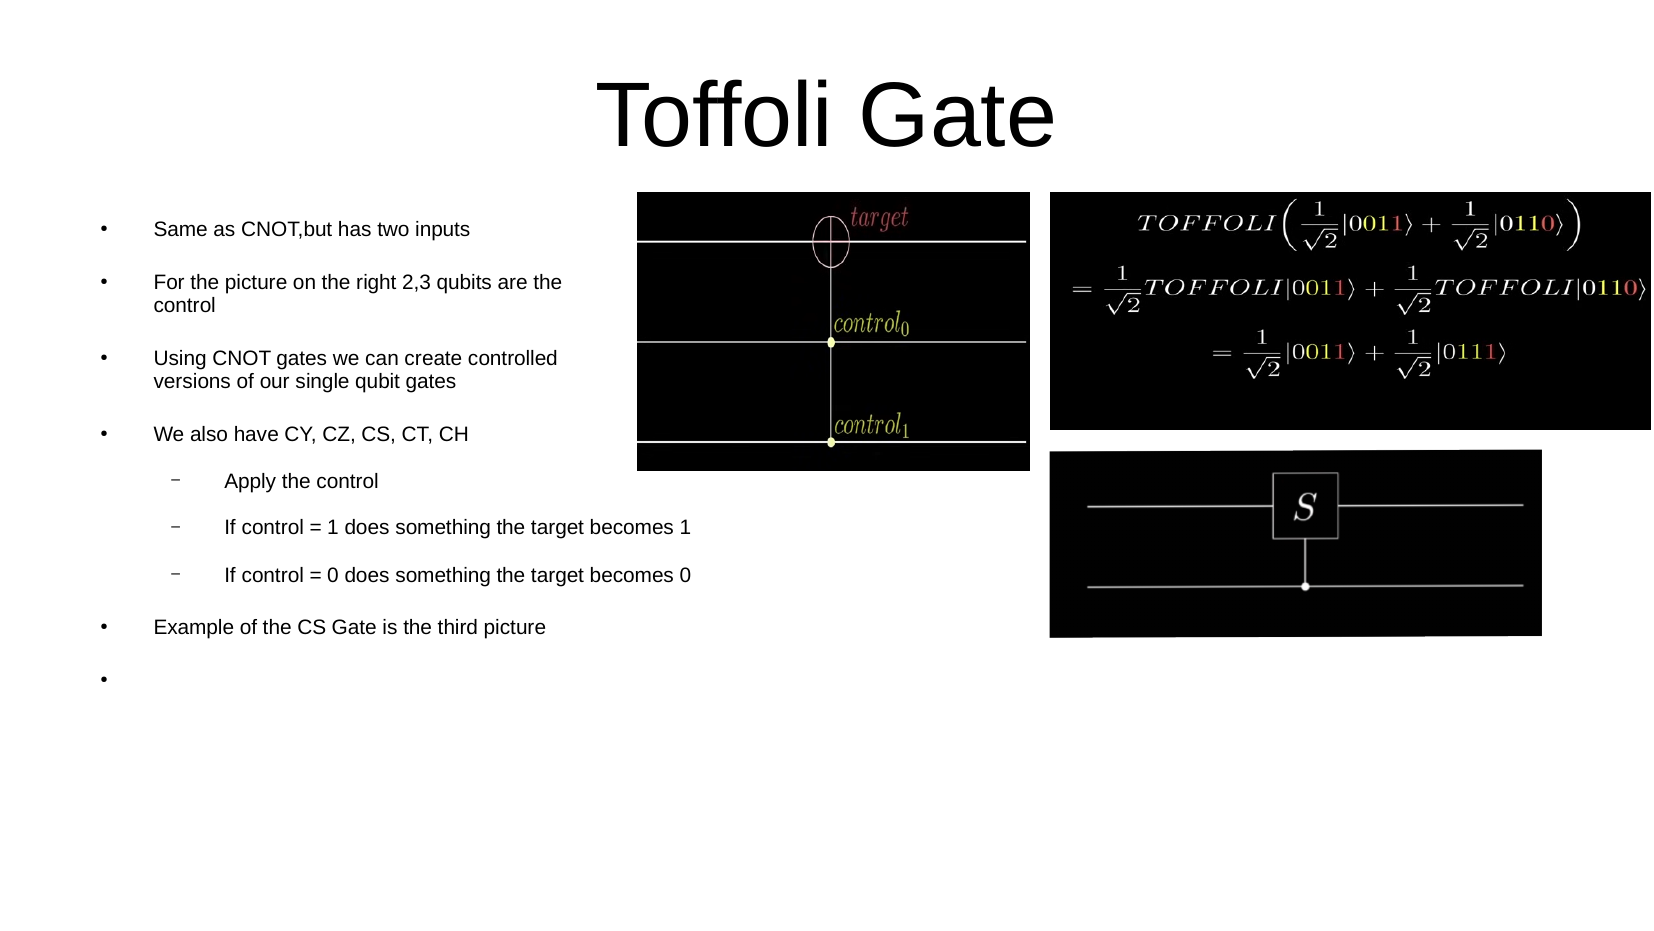

# Toffoli Gate
Same as CNOT,but has two inputs
For the picture on the right 2,3 qubits are the
control
Using CNOT gates we can create controlled
versions of our single qubit gates
We also have CY, CZ, CS, CT, CH
Apply the control
If control = 1 does something the target becomes 1
If control = 0 does something the target becomes 0
Example of the CS Gate is the third picture